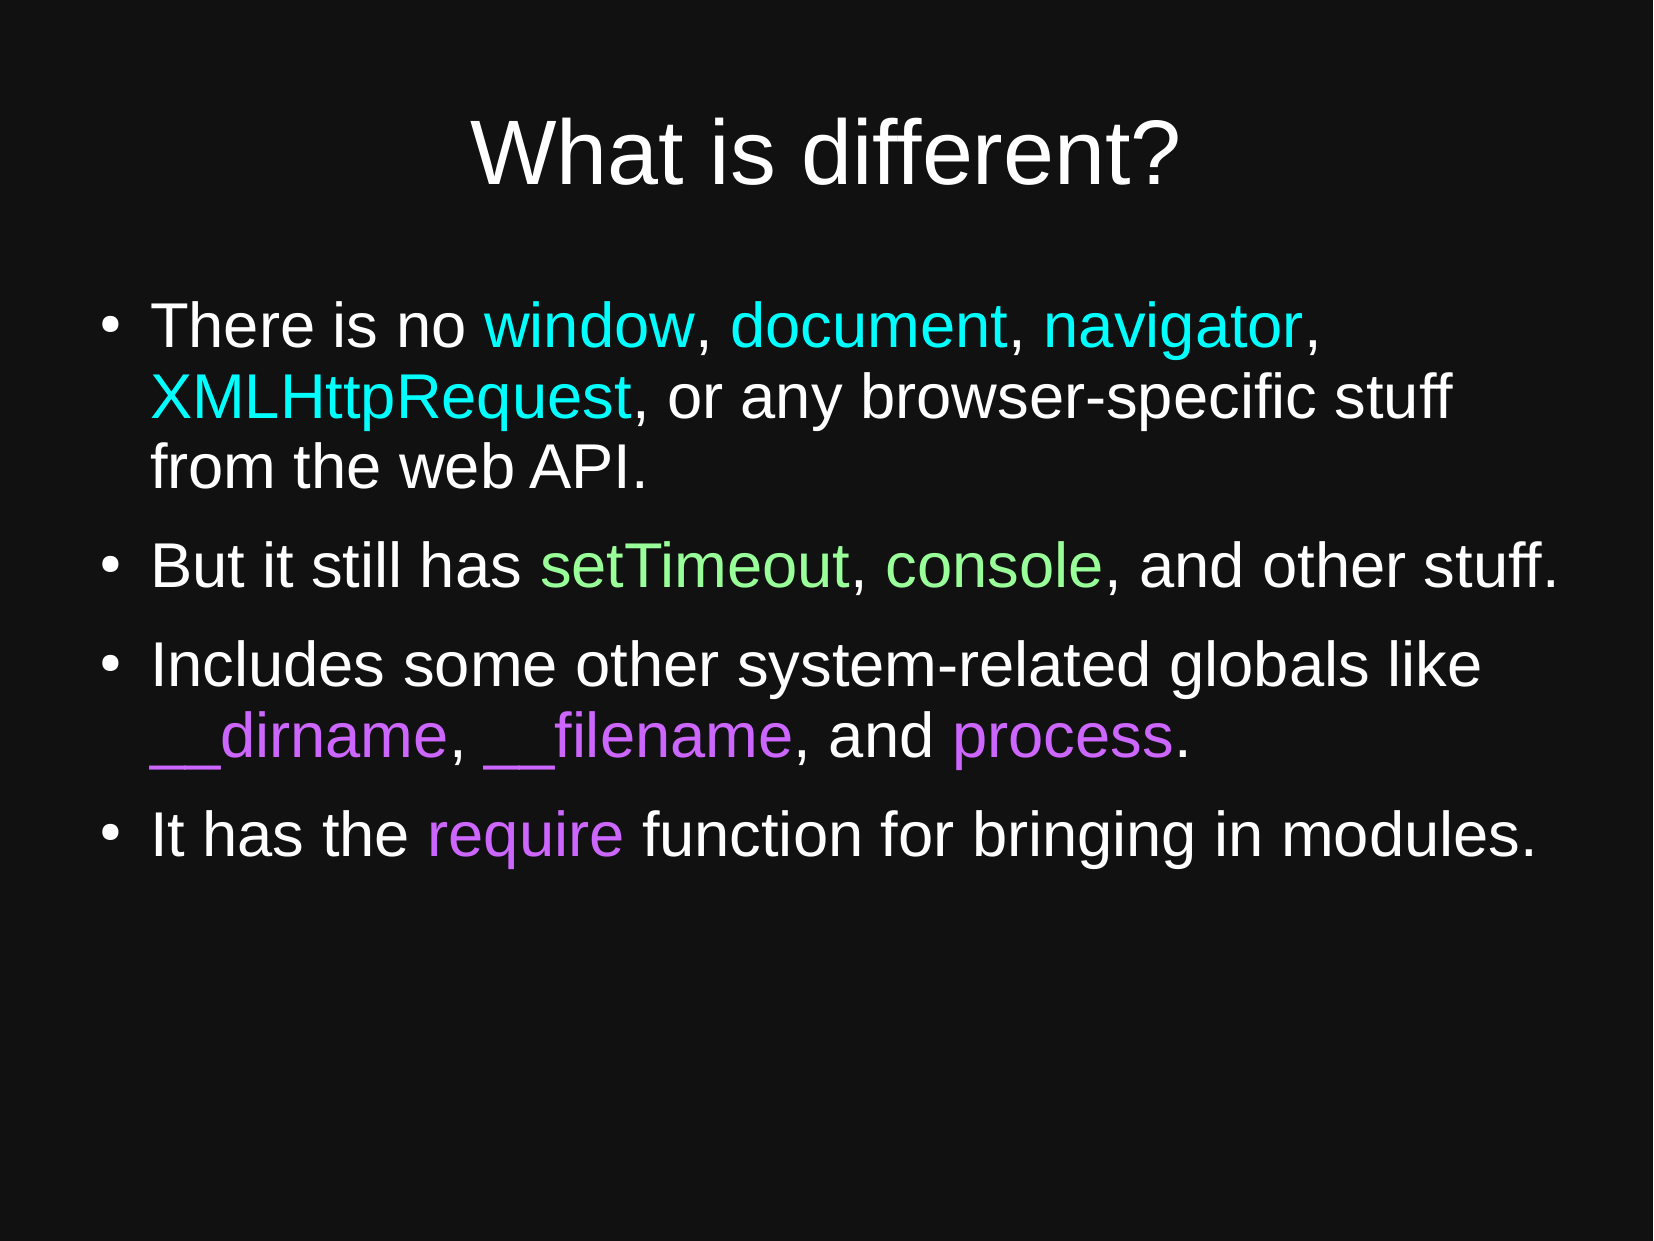

# What is different?
There is no window, document, navigator, XMLHttpRequest, or any browser-specific stuff from the web API.
But it still has setTimeout, console, and other stuff.
Includes some other system-related globals like __dirname, __filename, and process.
It has the require function for bringing in modules.